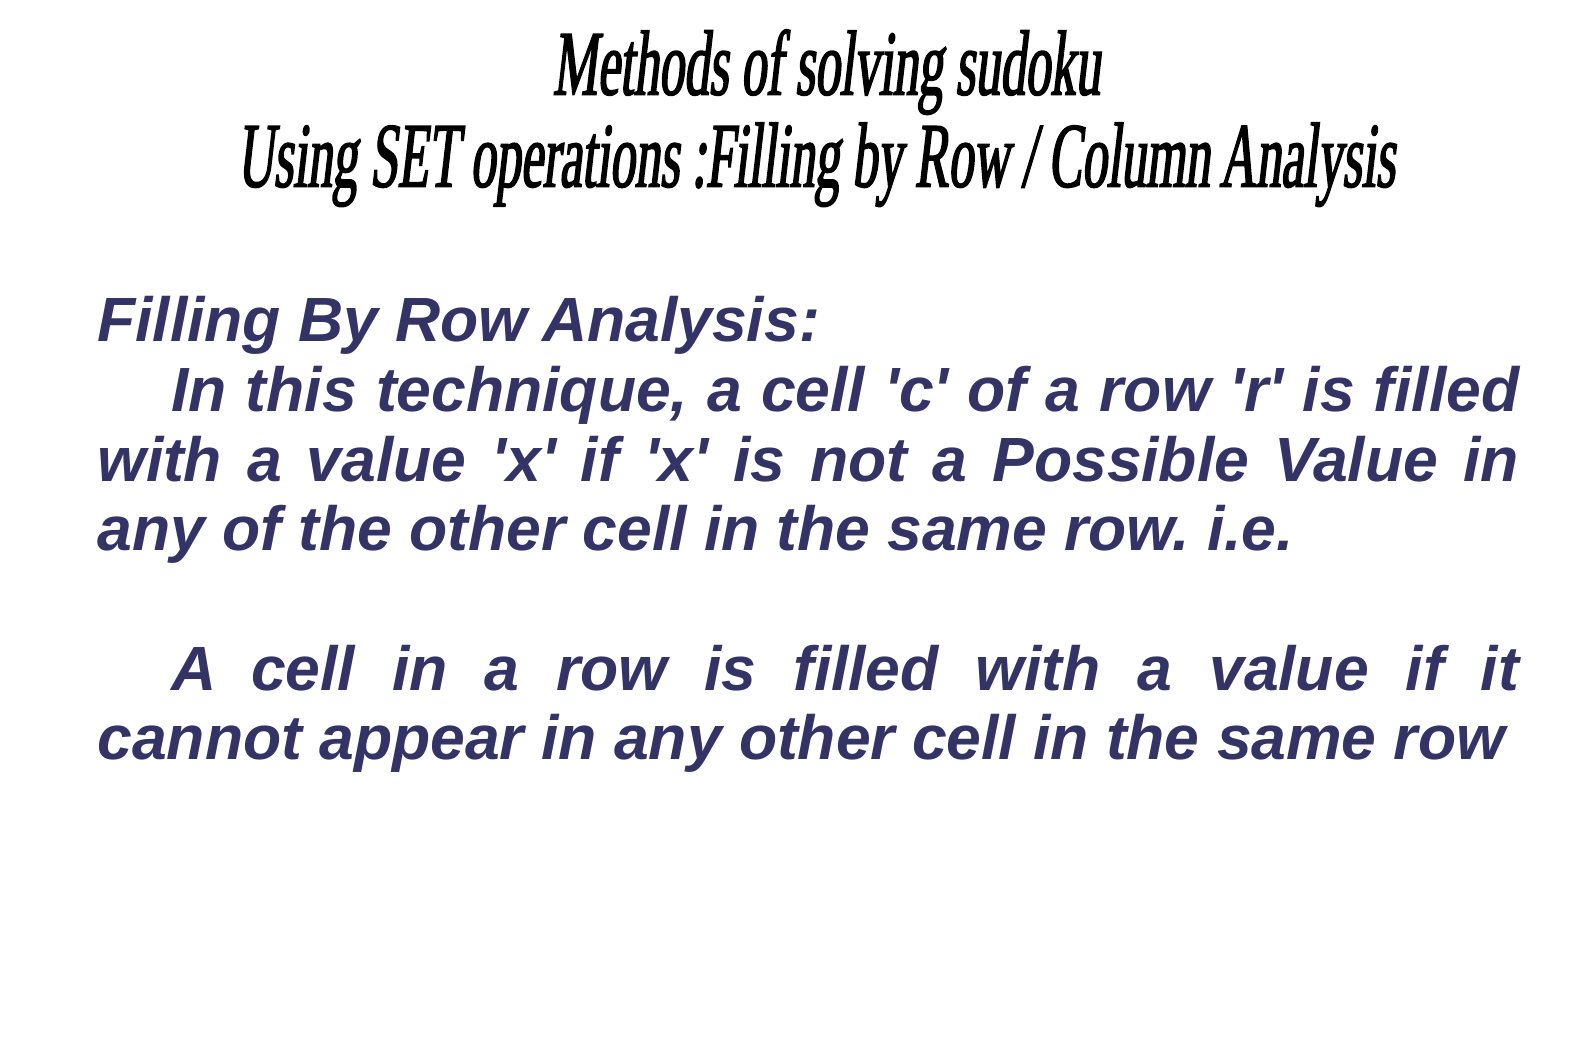

Methods of solving sudoku
Using SET operations :Filling by Row / Column Analysis
Filling By Row Analysis:
	In this technique, a cell 'c' of a row 'r' is filled with a value 'x' if 'x' is not a Possible Value in any of the other cell in the same row. i.e.
	A cell in a row is filled with a value if it cannot appear in any other cell in the same row